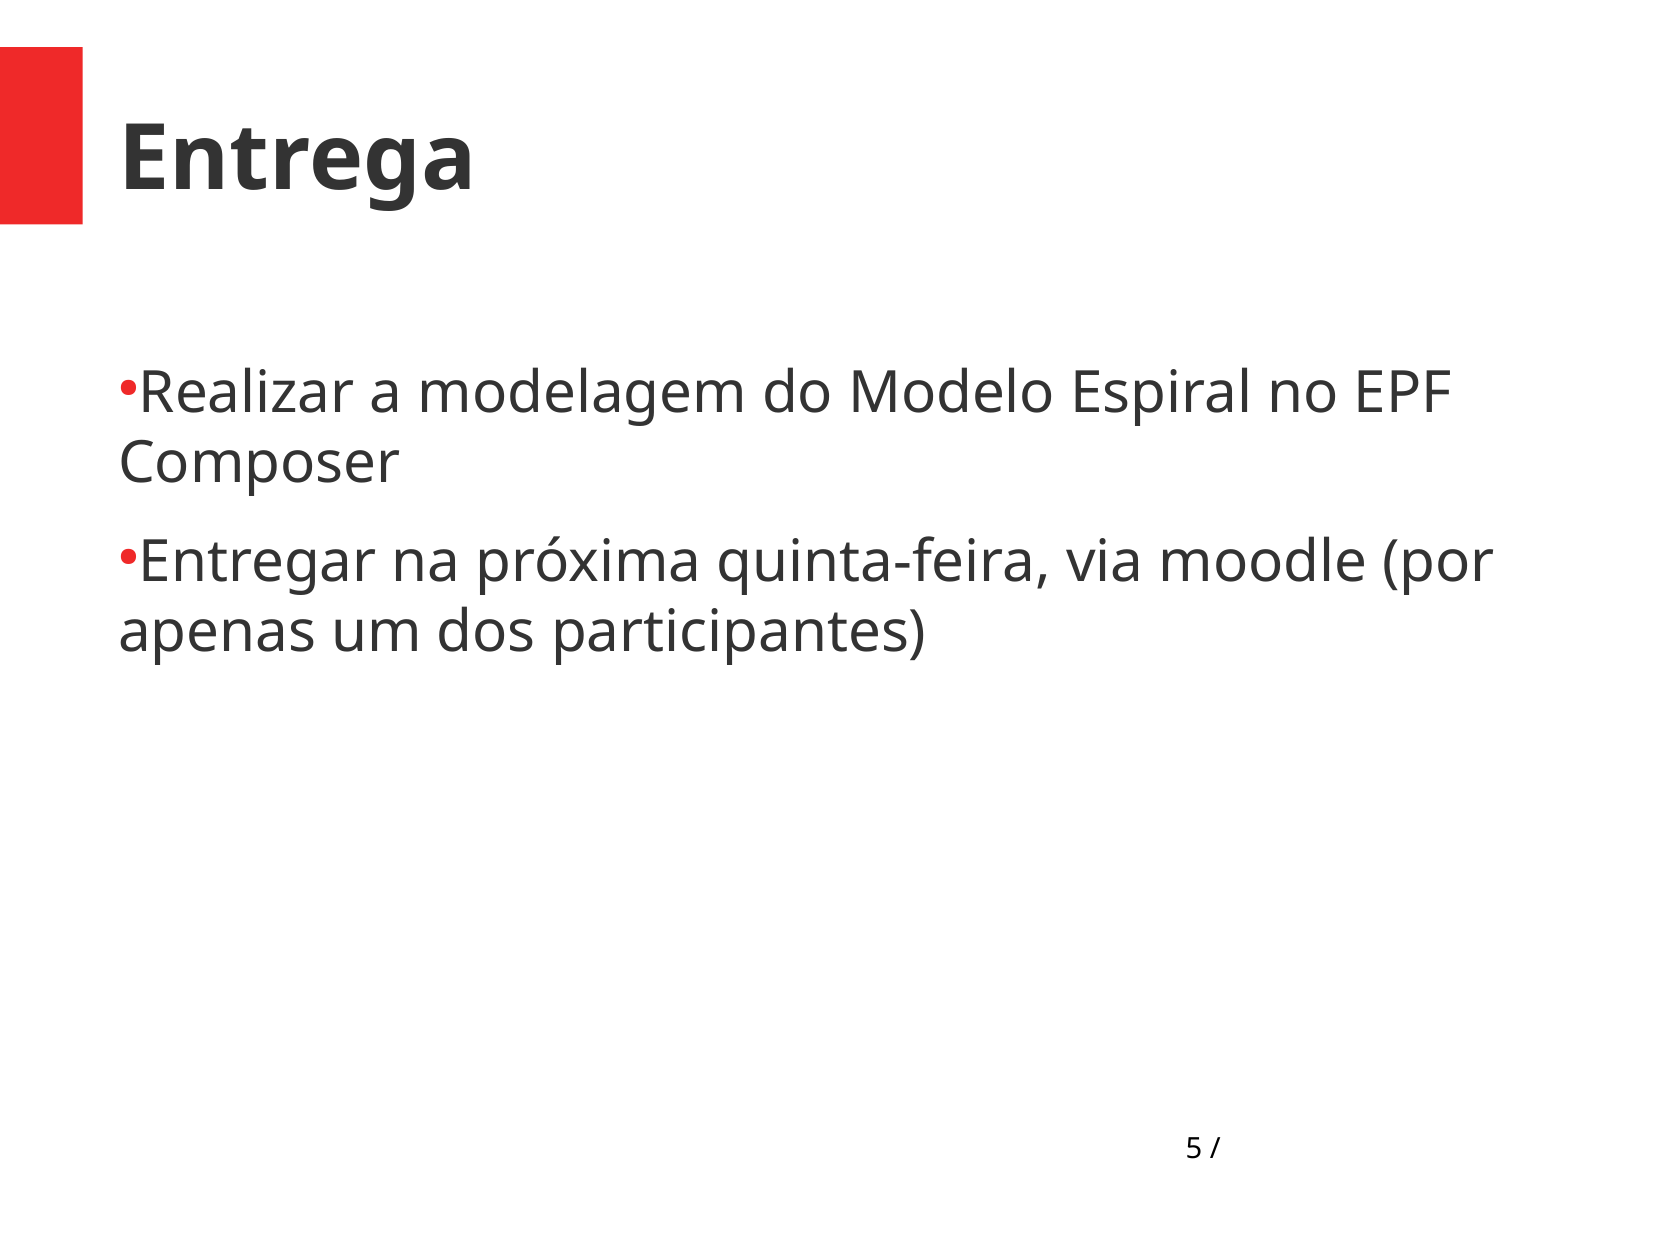

# Entrega
Realizar a modelagem do Modelo Espiral no EPF Composer
Entregar na próxima quinta-feira, via moodle (por apenas um dos participantes)